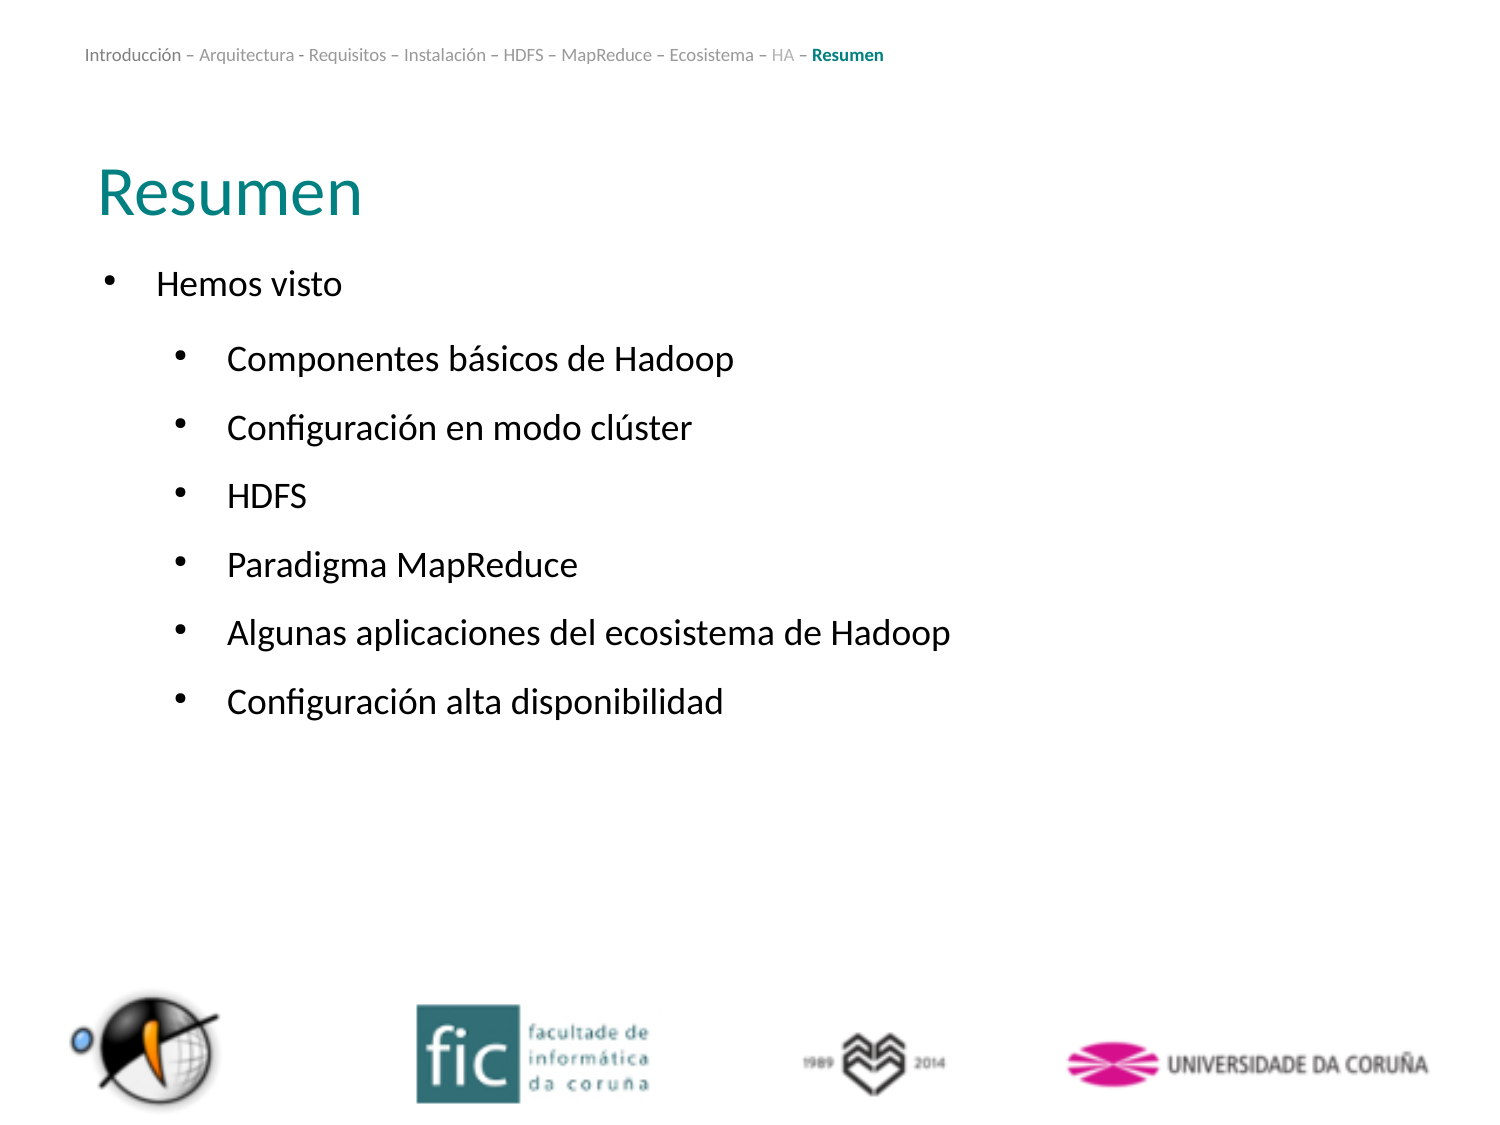

Introducción – Arquitectura - Requisitos – Instalación – HDFS – MapReduce – Ecosistema – HA – Resumen
# Resumen
Hemos visto
Componentes básicos de Hadoop
Configuración en modo clúster
HDFS
Paradigma MapReduce
Algunas aplicaciones del ecosistema de Hadoop
Configuración alta disponibilidad